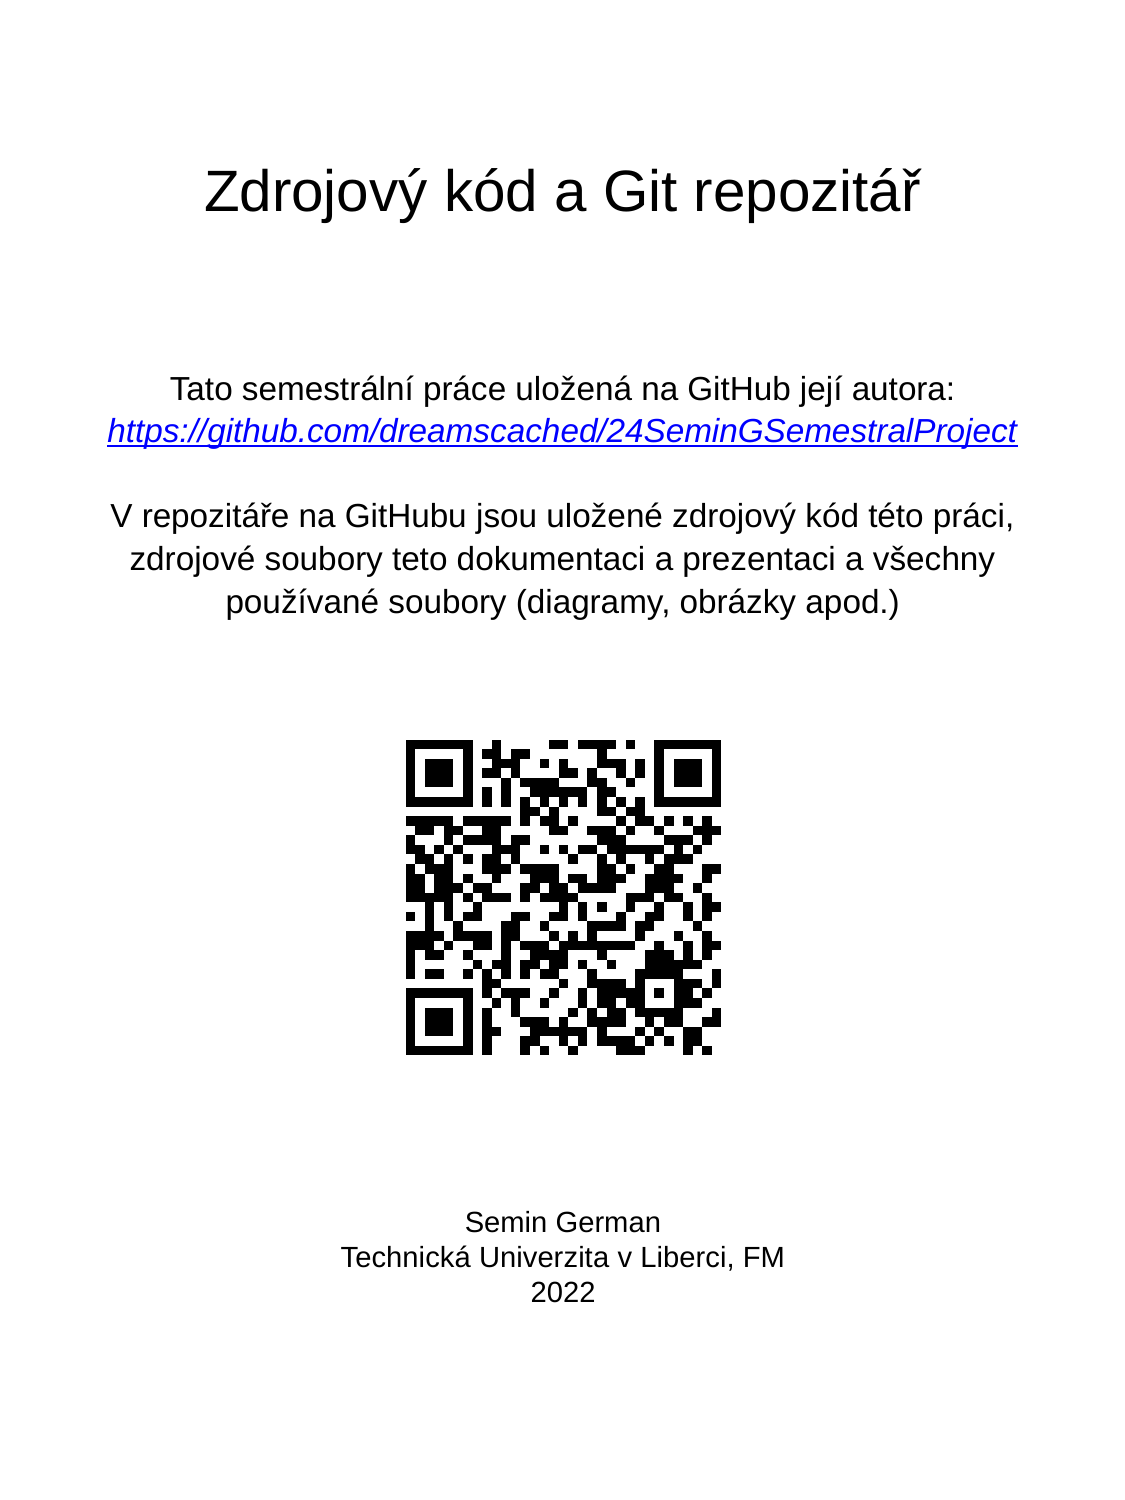

Zdrojový kód a Git repozitář
Tato semestrální práce uložená na GitHub její autora:
https://github.com/dreamscached/24SeminGSemestralProject
V repozitáře na GitHubu jsou uložené zdrojový kód této práci, zdrojové soubory teto dokumentaci a prezentaci a všechny používané soubory (diagramy, obrázky apod.)
Semin German
Technická Univerzita v Liberci, FM
2022